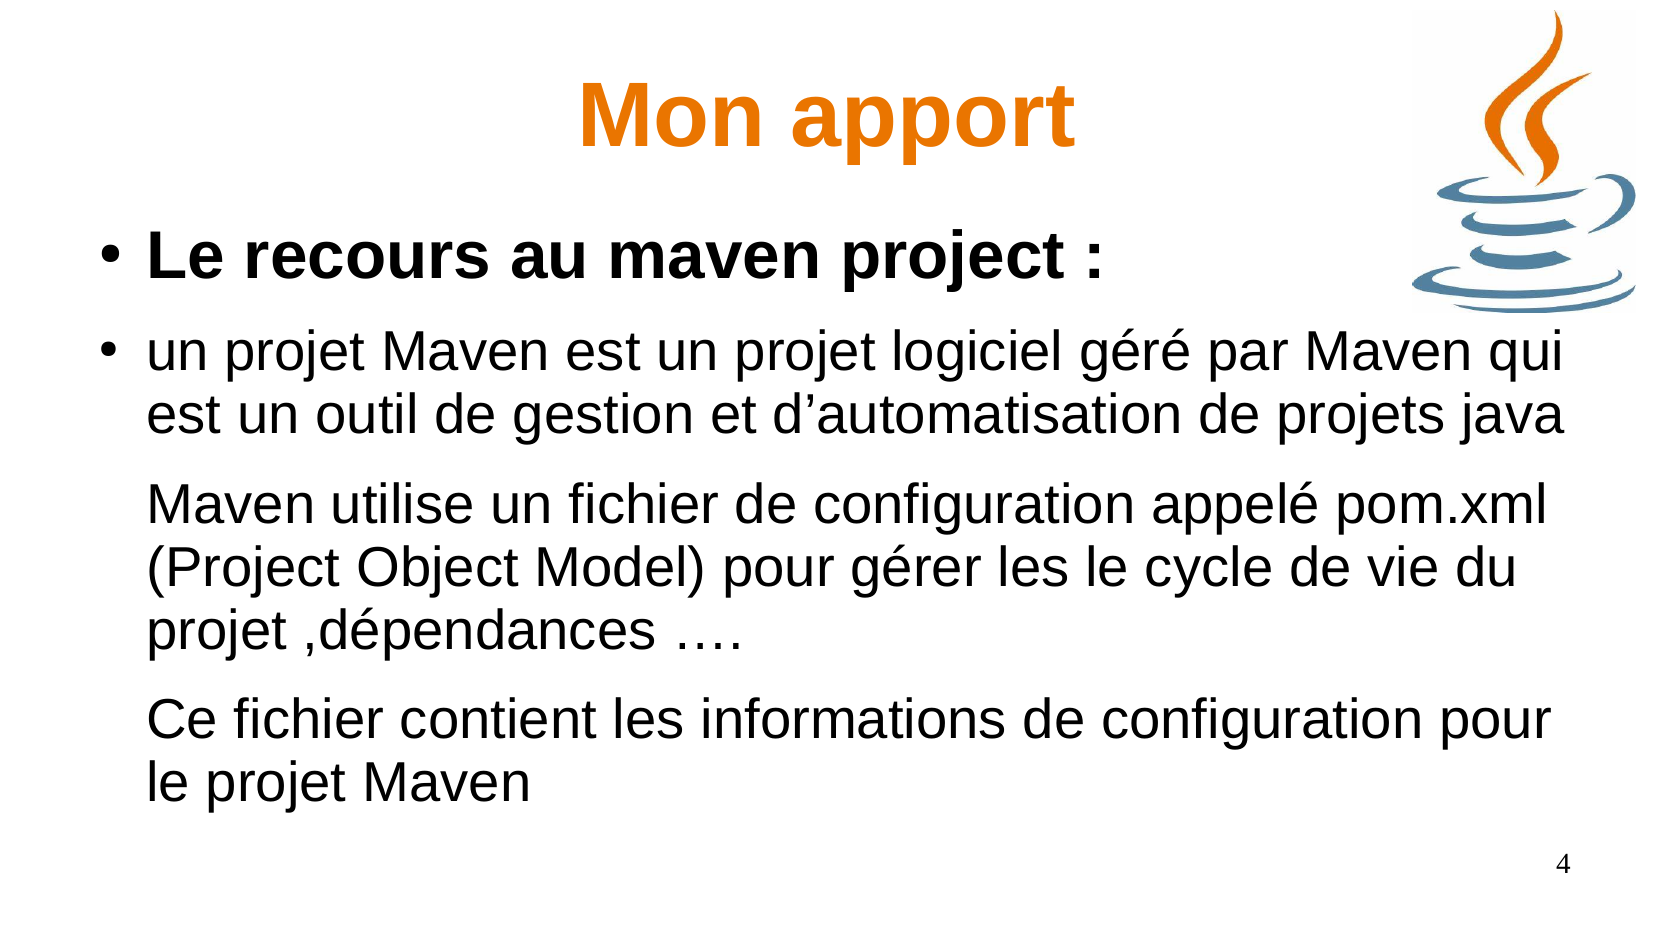

# Mon apport
Le recours au maven project :
un projet Maven est un projet logiciel géré par Maven qui est un outil de gestion et d’automatisation de projets java
Maven utilise un fichier de configuration appelé pom.xml (Project Object Model) pour gérer les le cycle de vie du projet ,dépendances ….
Ce fichier contient les informations de configuration pour le projet Maven
4